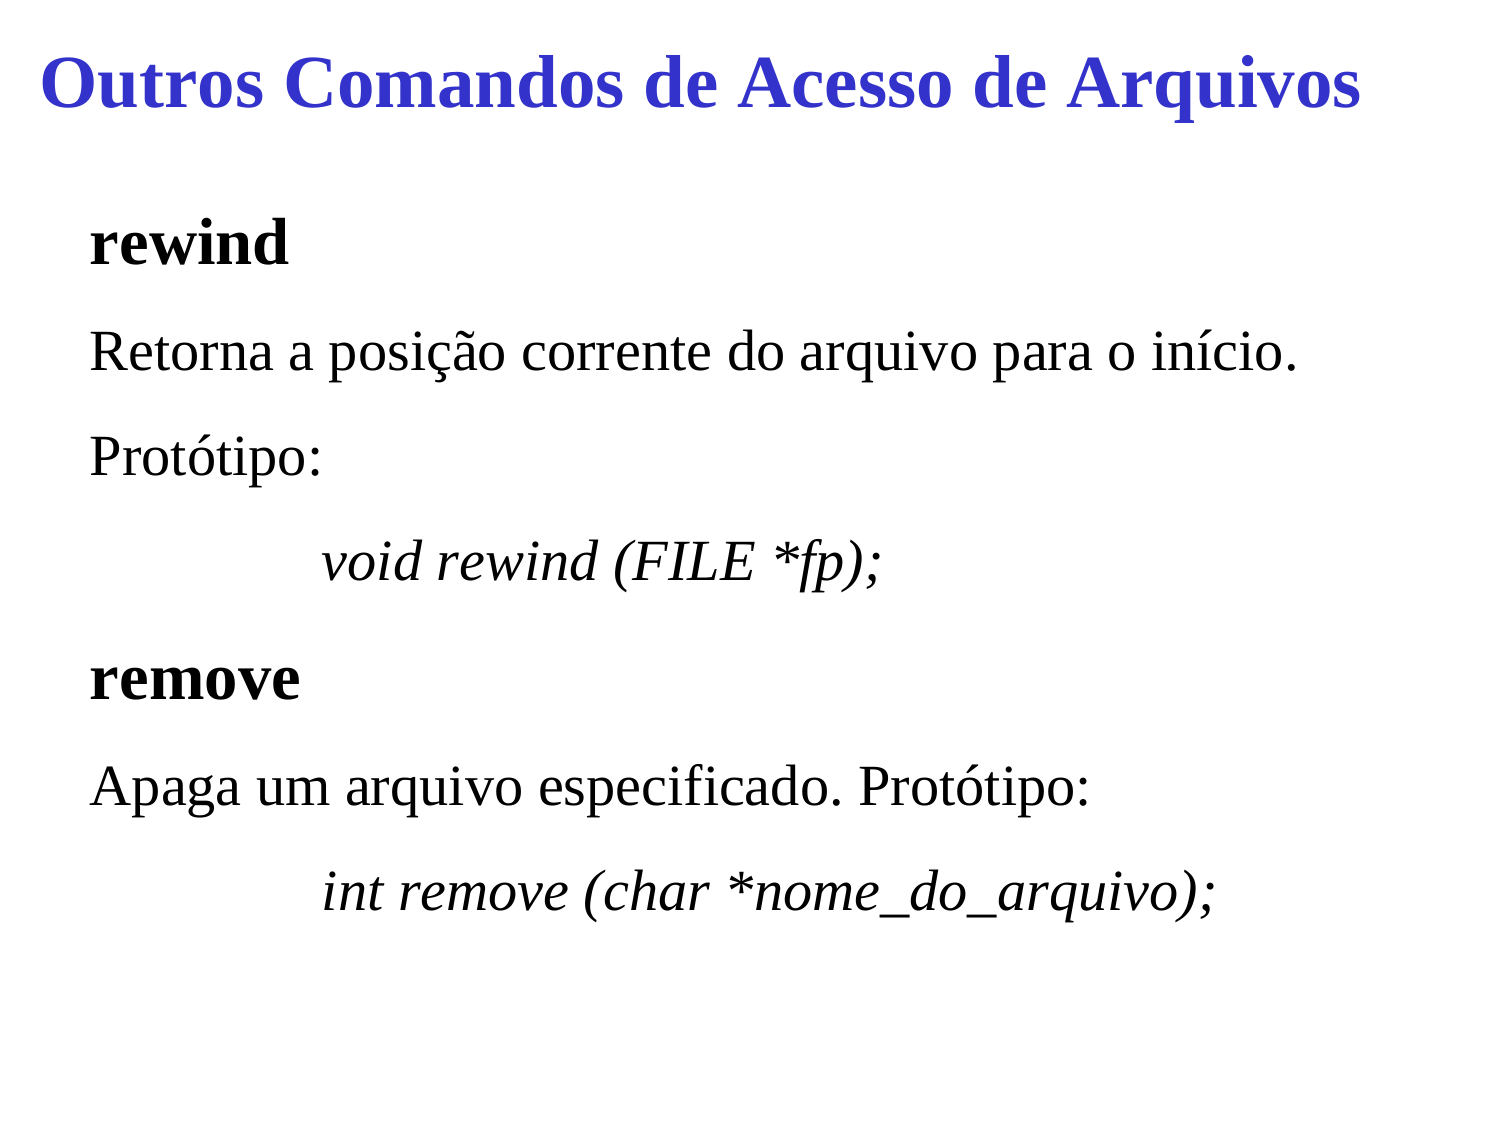

Outros Comandos de Acesso de Arquivos
rewind
Retorna a posição corrente do arquivo para o início.
Protótipo:
 void rewind (FILE *fp);
remove
Apaga um arquivo especificado. Protótipo:
 int remove (char *nome_do_arquivo);